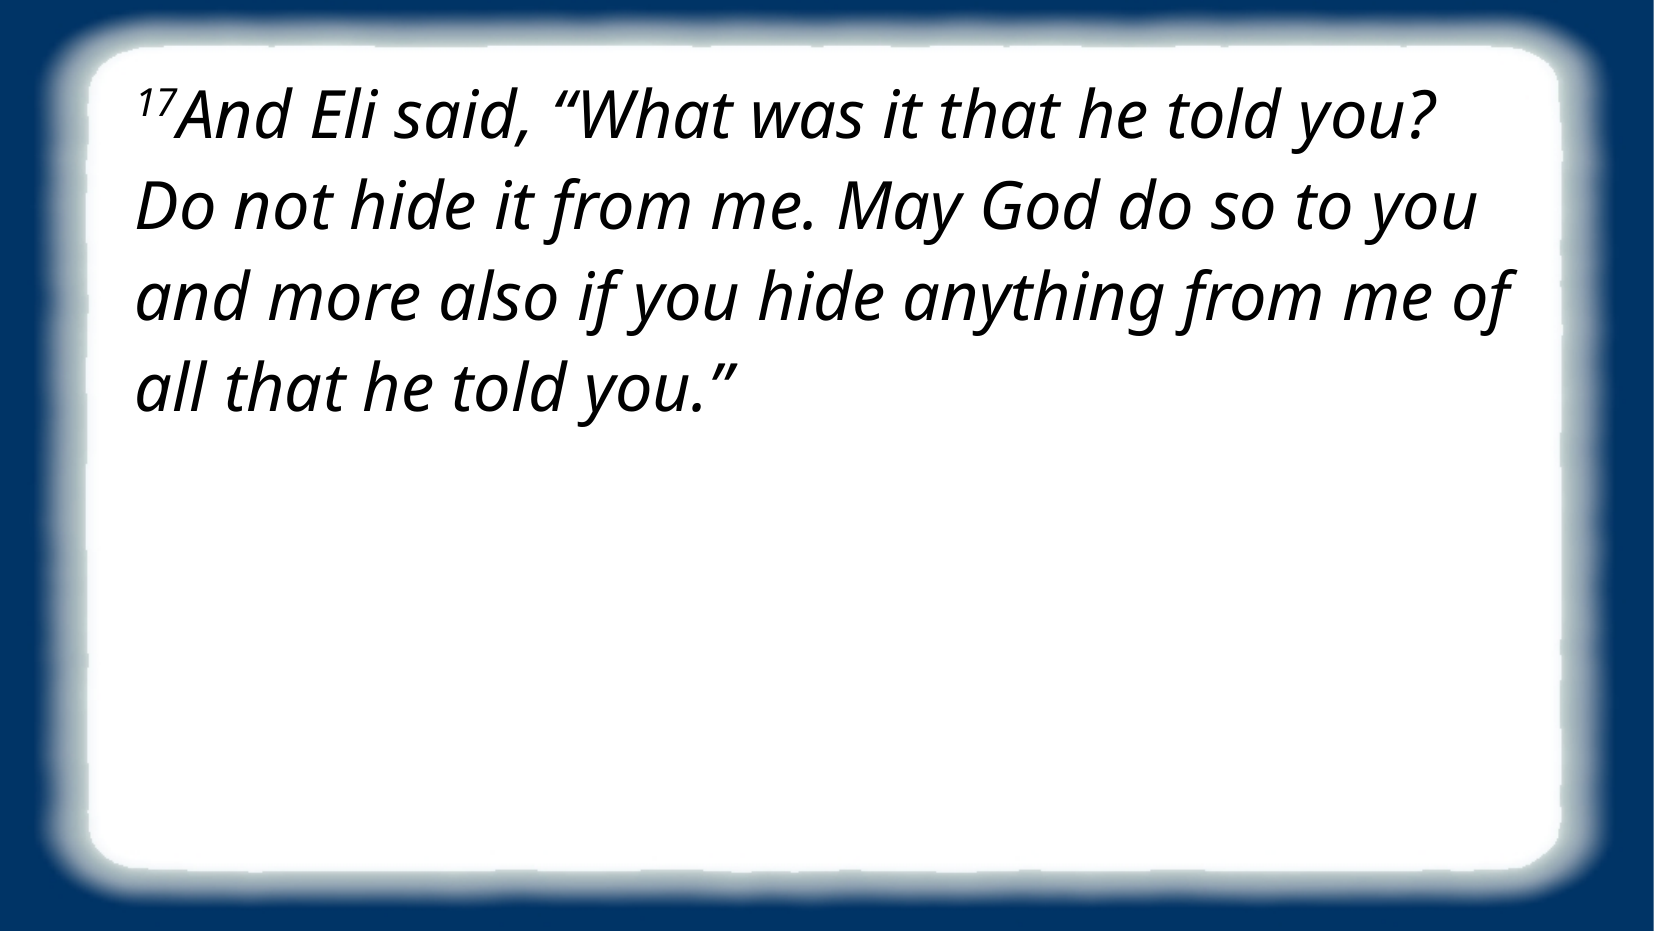

17And Eli said, “What was it that he told you? Do not hide it from me. May God do so to you and more also if you hide anything from me of all that he told you.”